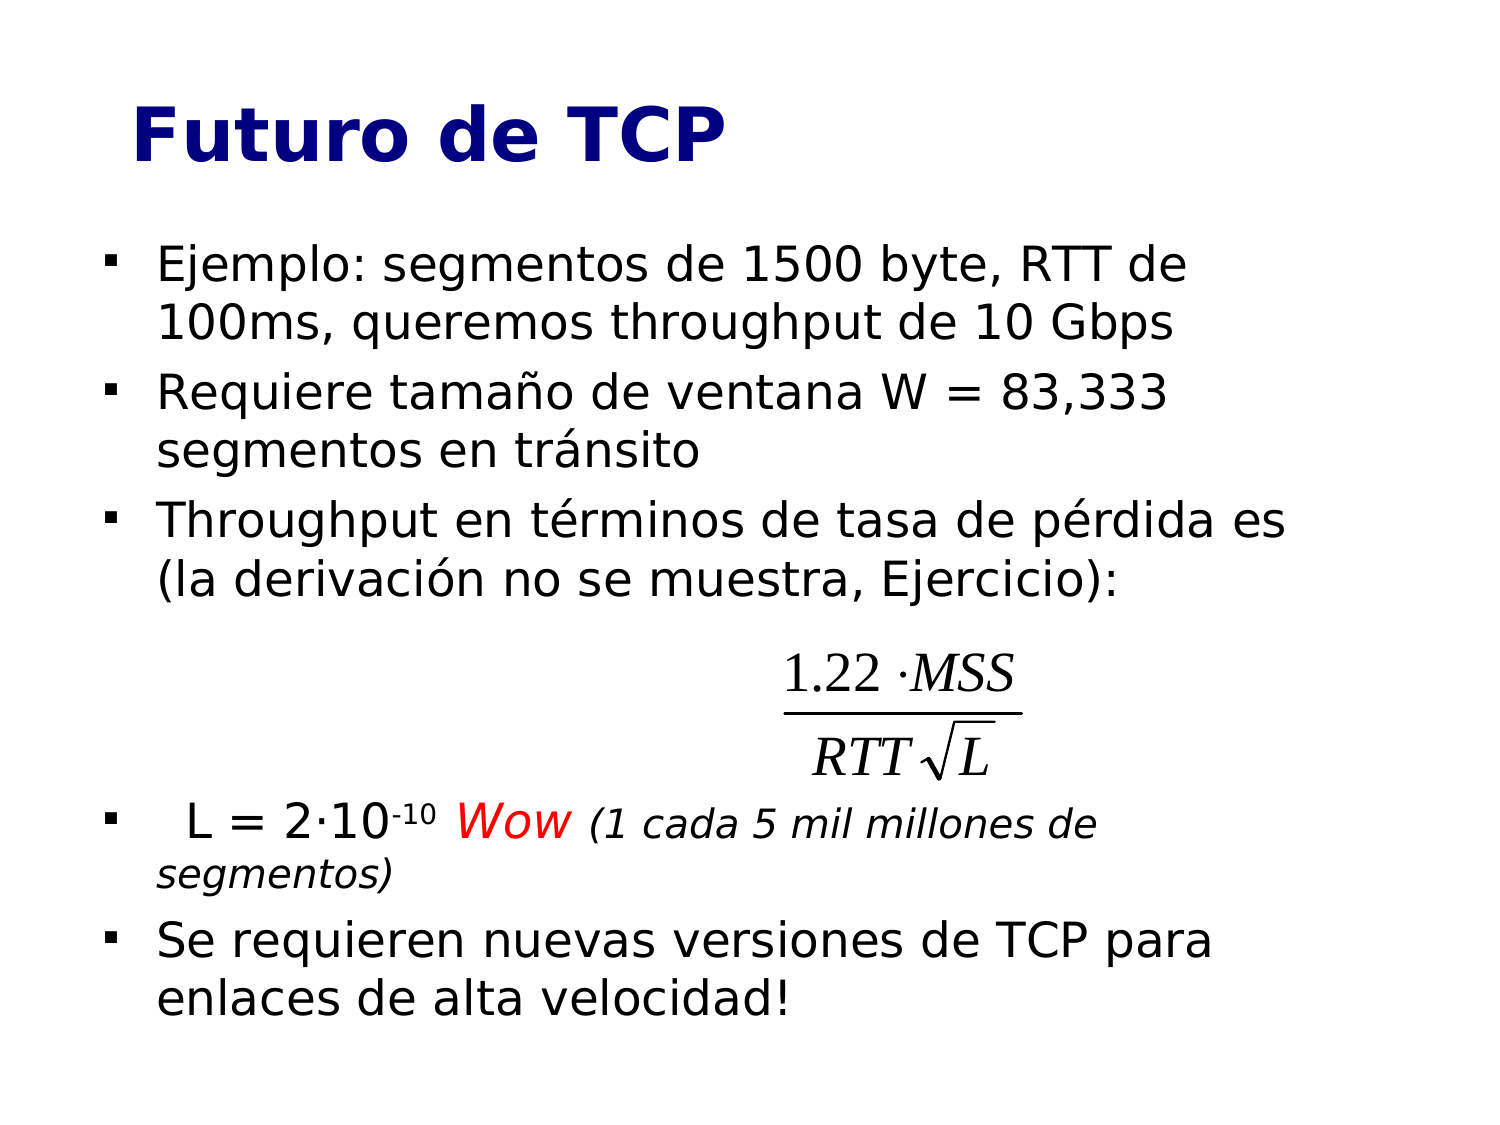

# Futuro de TCP
Ejemplo: segmentos de 1500 byte, RTT de 100ms, queremos throughput de 10 Gbps
Requiere tamaño de ventana W = 83,333 segmentos en tránsito
Throughput en términos de tasa de pérdida es (la derivación no se muestra, Ejercicio):
 L = 2·10-10 Wow (1 cada 5 mil millones de segmentos)
Se requieren nuevas versiones de TCP para enlaces de alta velocidad!